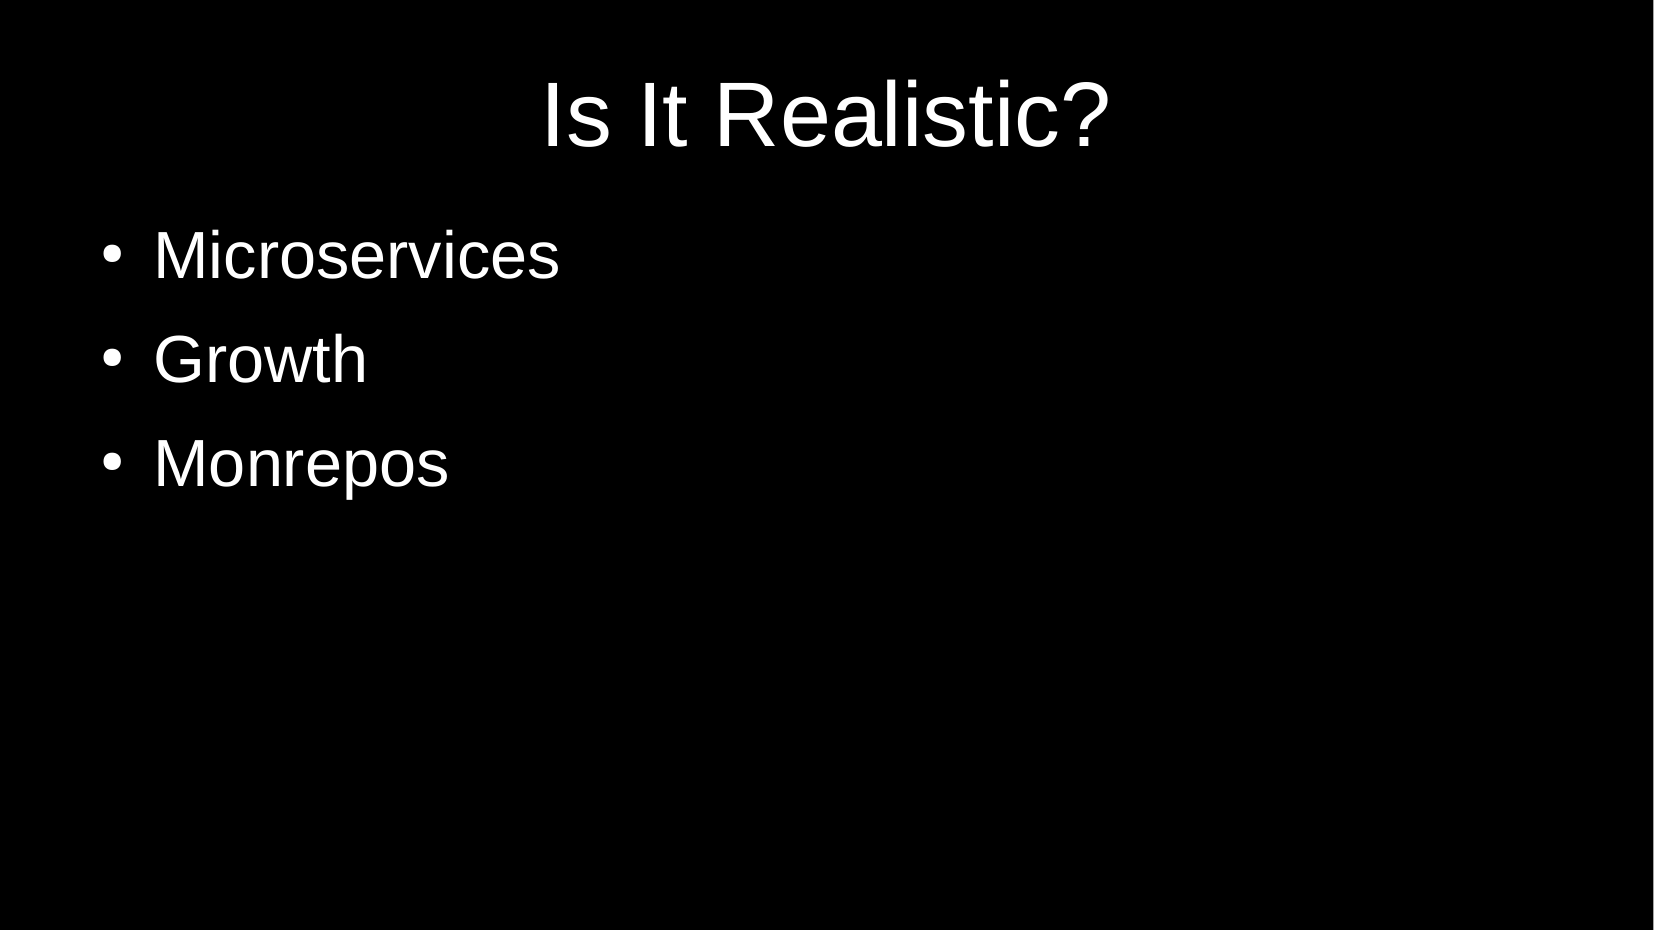

# Is It Realistic?
Microservices
Growth
Monrepos